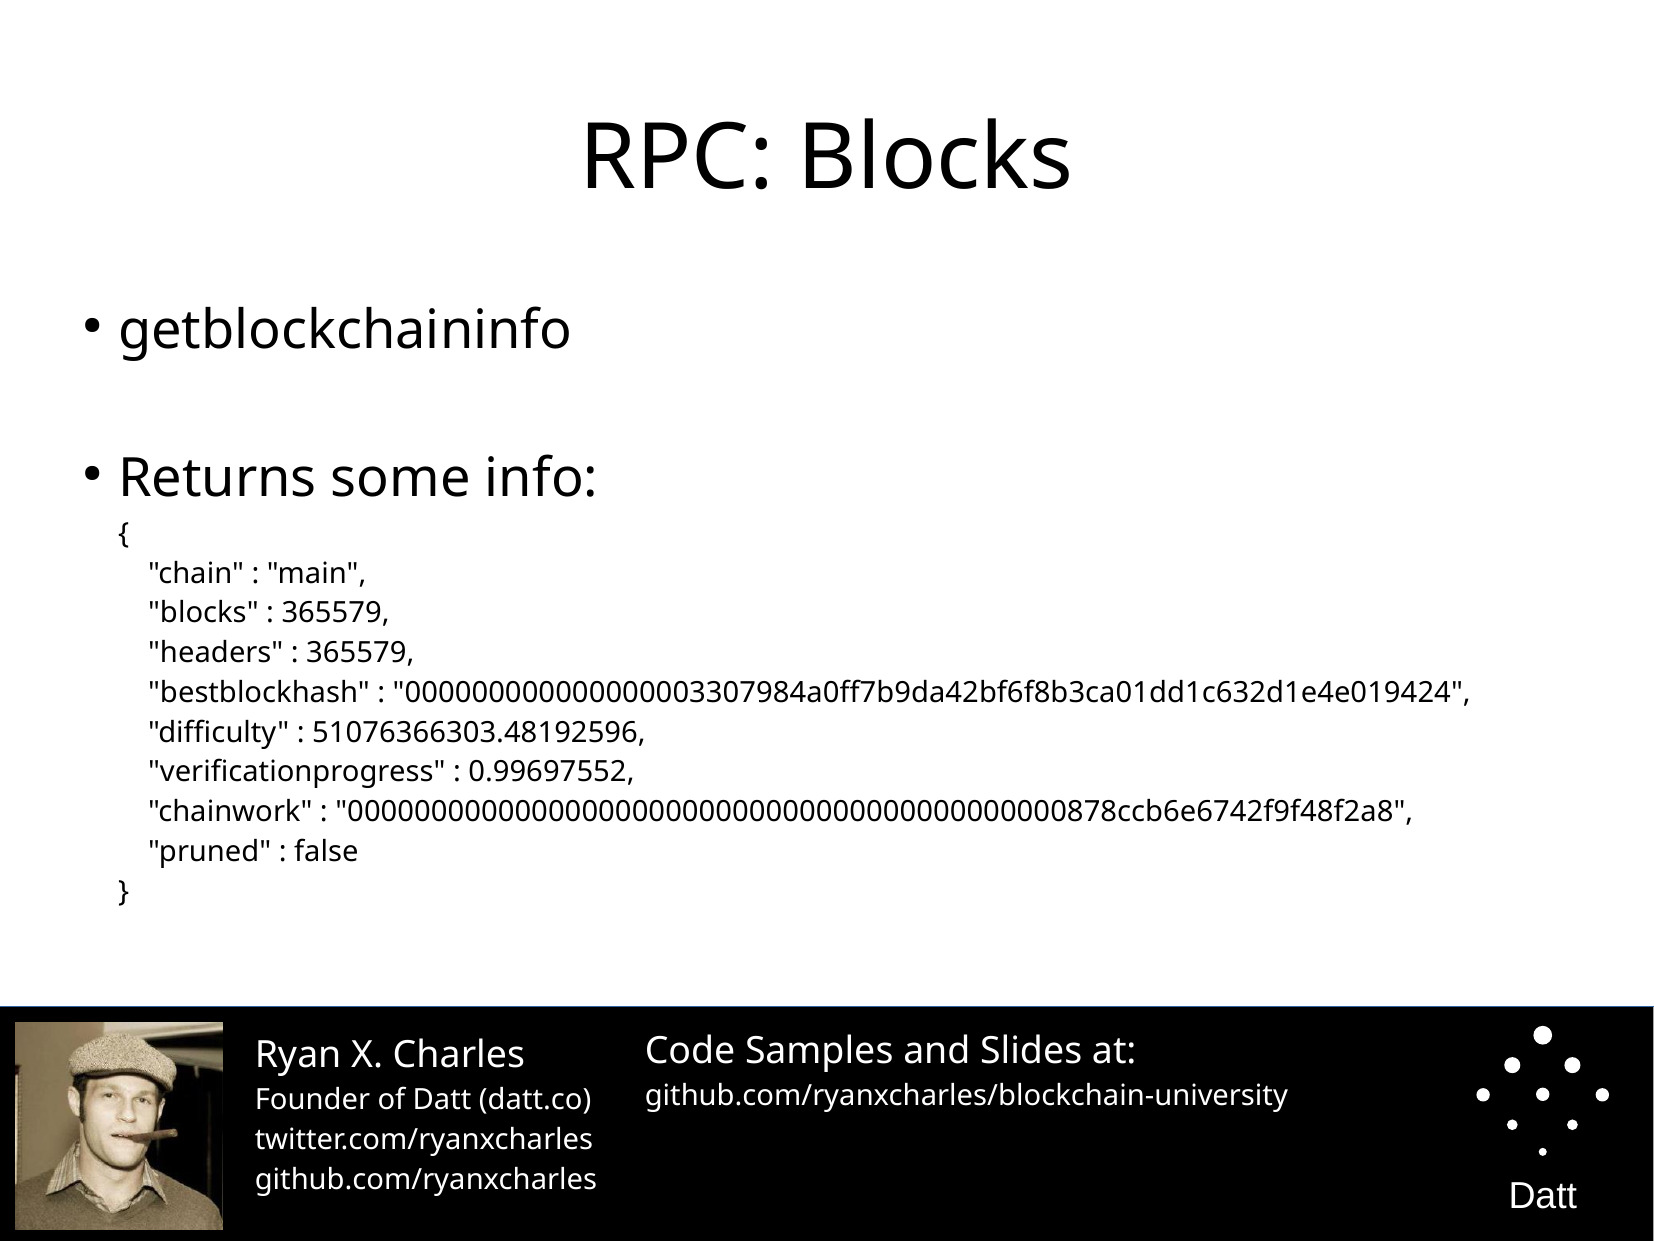

# RPC: Blocks
getblockchaininfo
Returns some info:
{
 "chain" : "main",
 "blocks" : 365579,
 "headers" : 365579,
 "bestblockhash" : "000000000000000003307984a0ff7b9da42bf6f8b3ca01dd1c632d1e4e019424",
 "difficulty" : 51076366303.48192596,
 "verificationprogress" : 0.99697552,
 "chainwork" : "0000000000000000000000000000000000000000000878ccb6e6742f9f48f2a8",
 "pruned" : false
}
Code Samples and Slides at:
github.com/ryanxcharles/blockchain-university
Ryan X. Charles
Founder of Datt (datt.co)
twitter.com/ryanxcharles
github.com/ryanxcharles
Datt